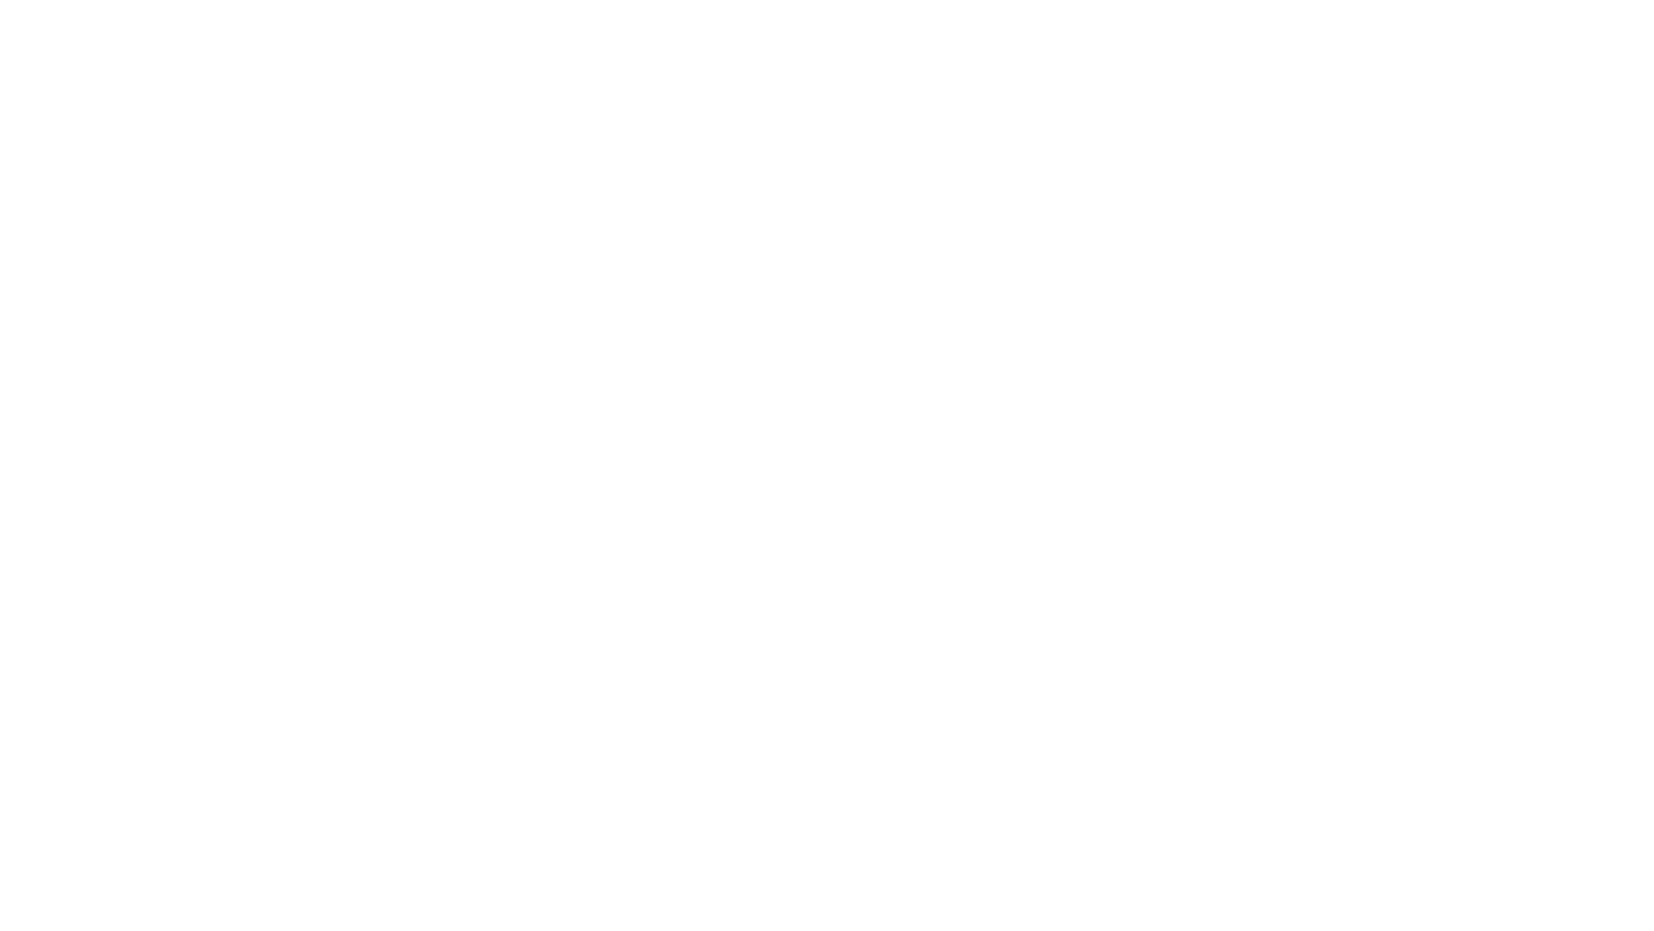

# Apresentação dos resultados
O mesmo gráfico anterior porem do o conjunto de equações apresentadas